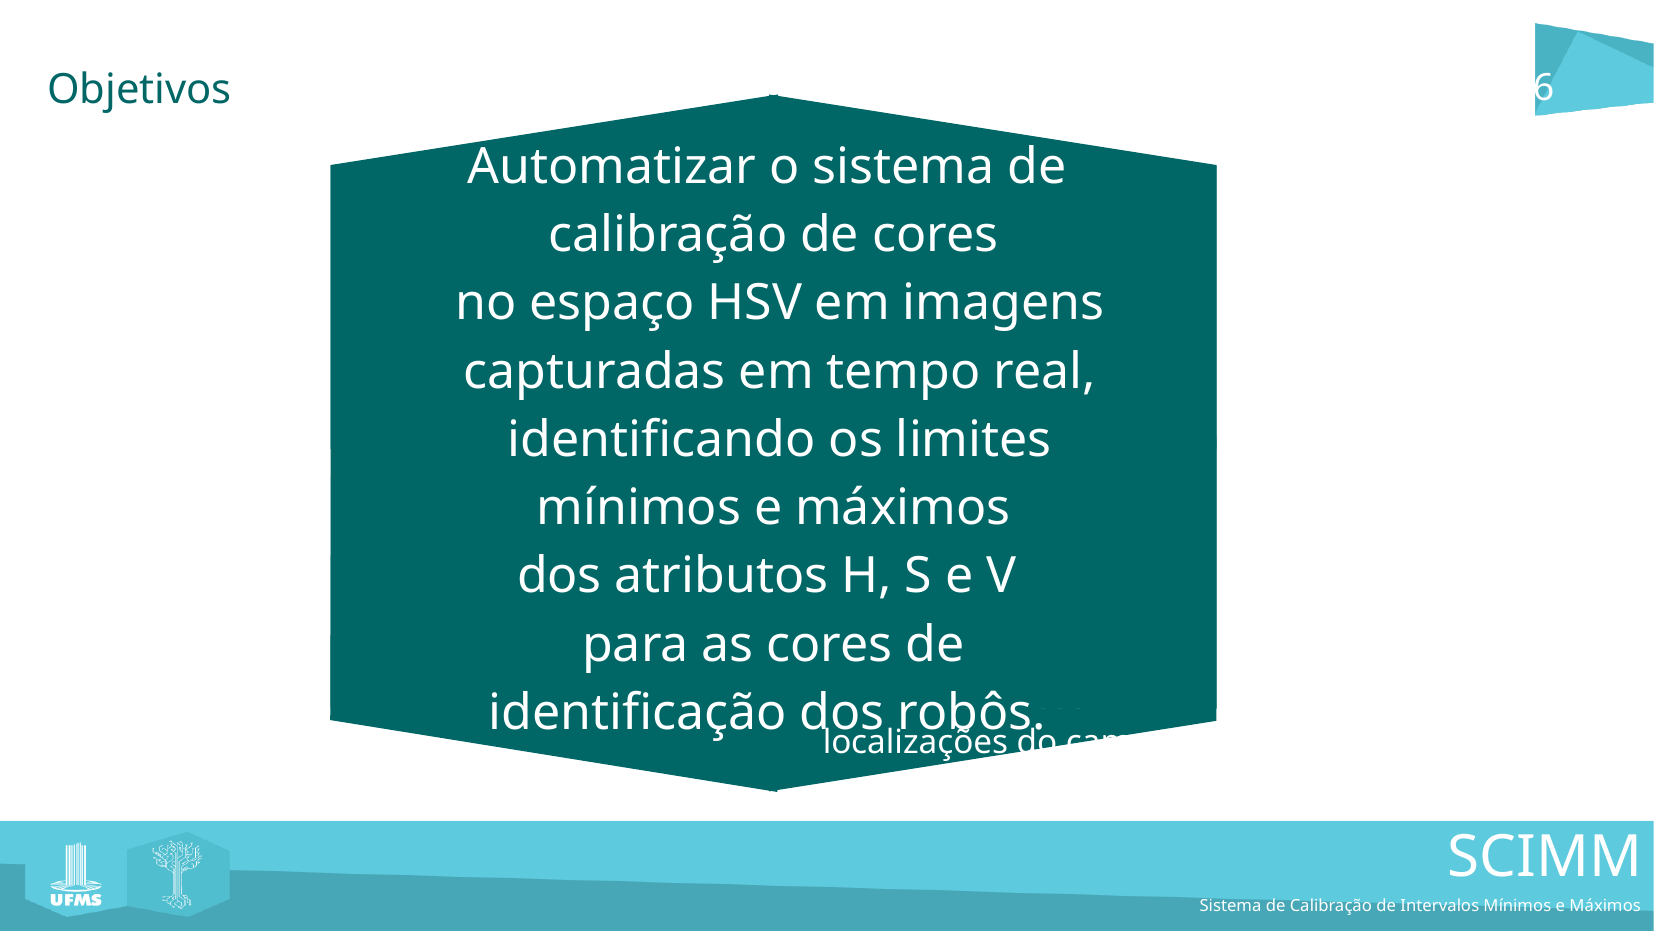

# Objetivos
Estudar detecção
 de bordas e
implementar a
 detecção automática
dos objetos em campo
Estudo do espaço de
 cores RGB, HSV e
as diferenças
para BGR e HSV
presentes na
biblioteca OpenCV
Automatizar o sistema de
calibração de cores
 no espaço HSV em imagens
 capturadas em tempo real,
 identificando os limites
 mínimos e máximos
dos atributos H, S e V
para as cores de
 identificação dos robôs.
Analisar as cores
 dos objetos detectados
 e classifica-los no
espaço de cores HSV
 do OpenCV
Testar a eficiência
 do sistema
no reconhecimento de
objetos estáticos
em diversas
localizações do campo
SCIMM
Sistema de Calibração de Intervalos Mínimos e Máximos